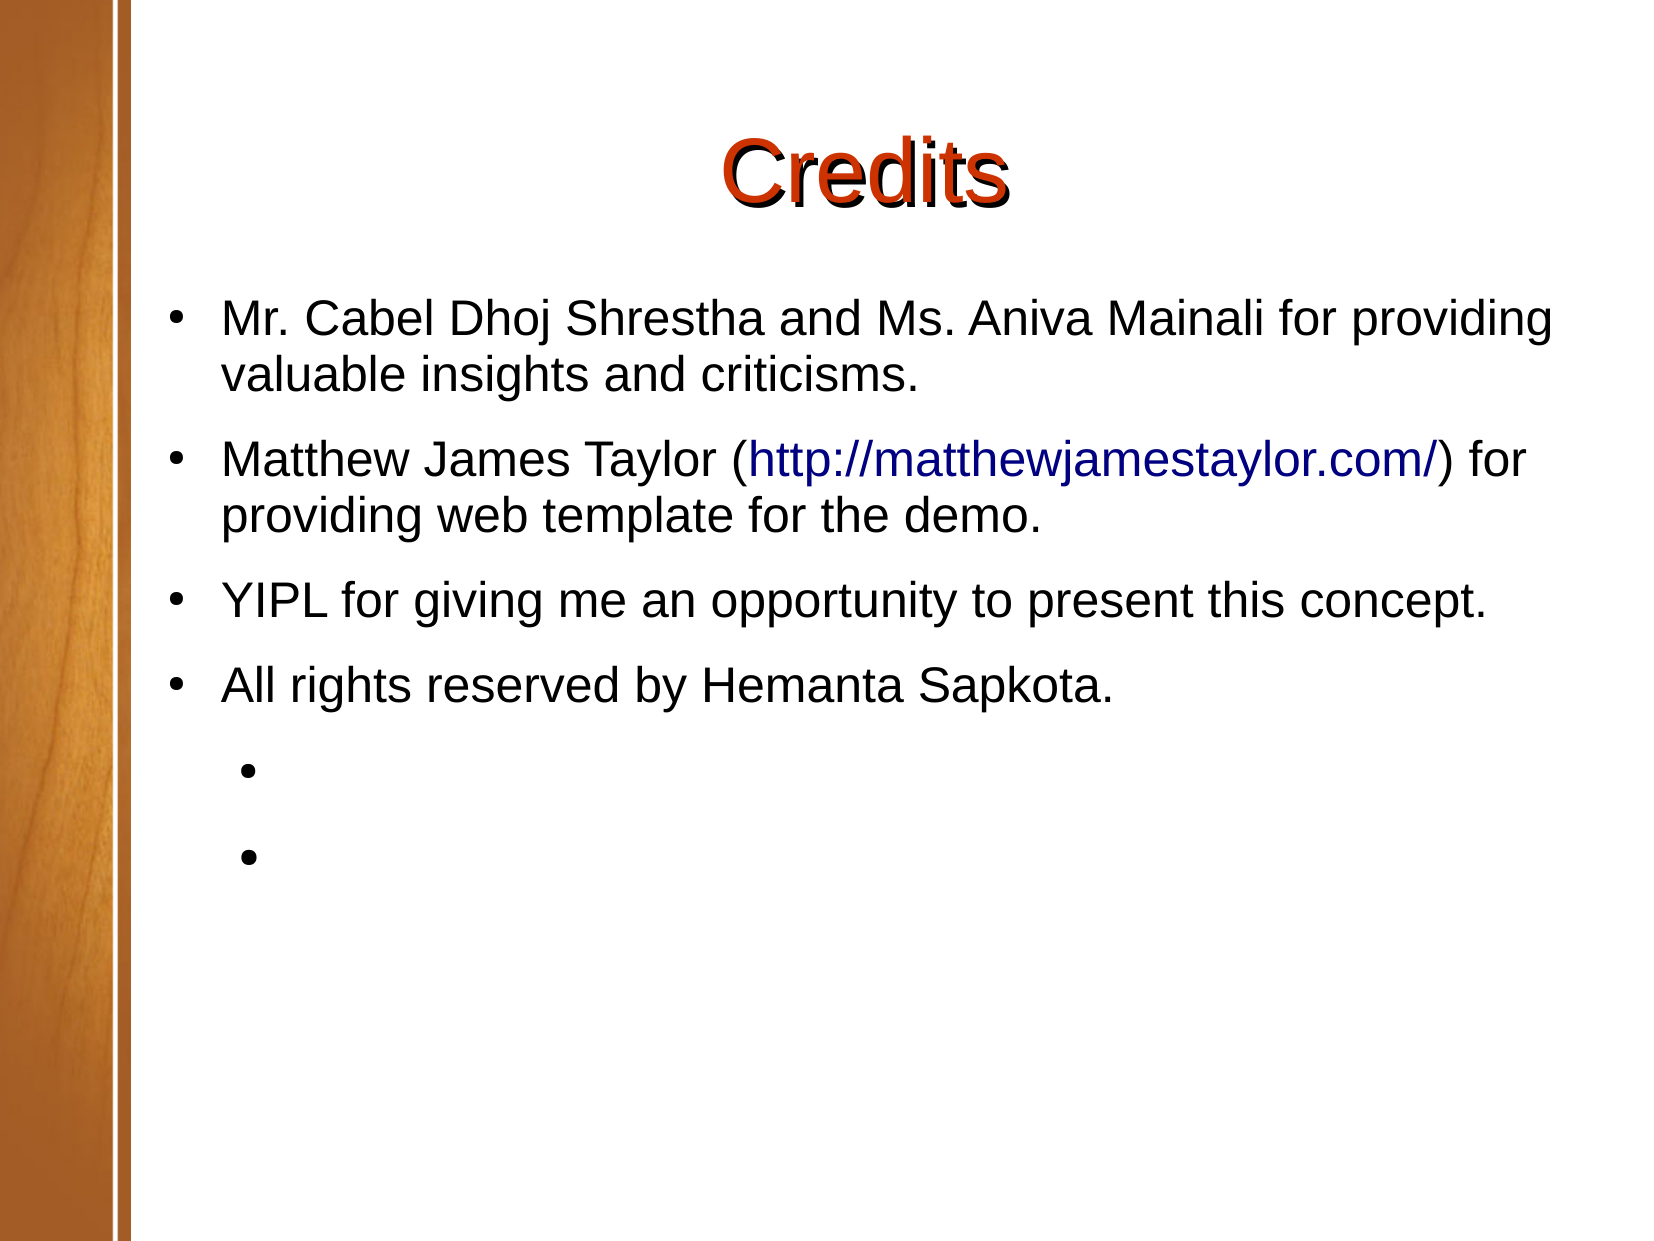

# Credits
Mr. Cabel Dhoj Shrestha and Ms. Aniva Mainali for providing valuable insights and criticisms.
Matthew James Taylor (http://matthewjamestaylor.com/) for providing web template for the demo.
YIPL for giving me an opportunity to present this concept.
All rights reserved by Hemanta Sapkota.